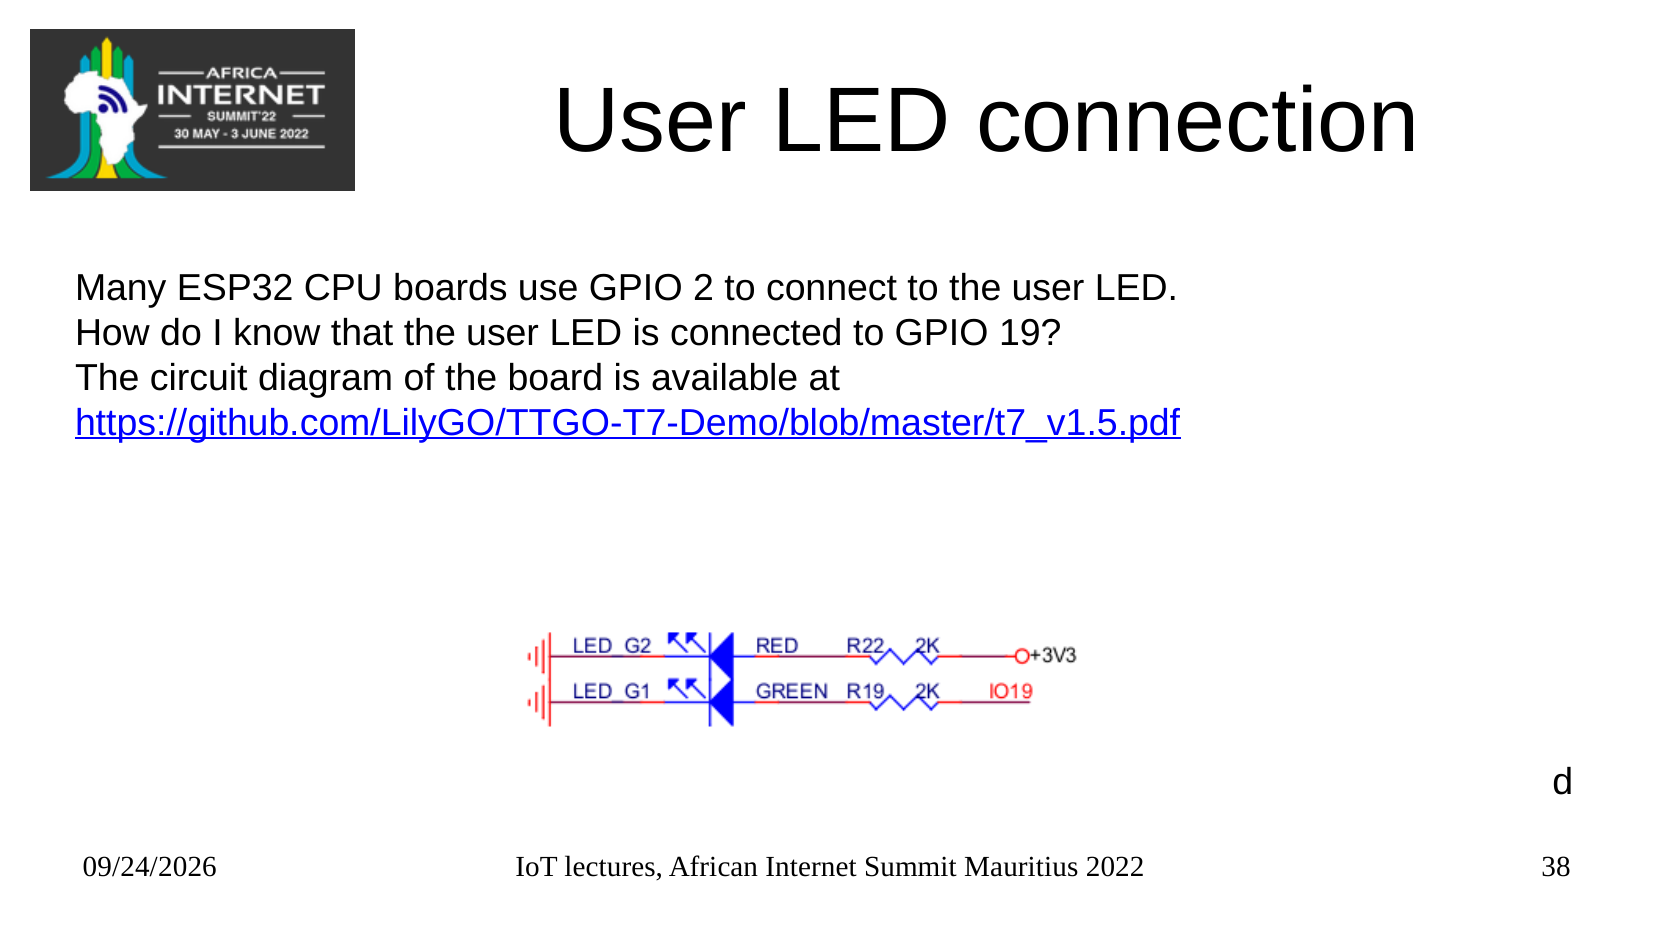

# User LED connection
Many ESP32 CPU boards use GPIO 2 to connect to the user LED.
How do I know that the user LED is connected to GPIO 19?
The circuit diagram of the board is available at
https://github.com/LilyGO/TTGO-T7-Demo/blob/master/t7_v1.5.pdf
d
IoT lectures, African Internet Summit Mauritius 2022
38